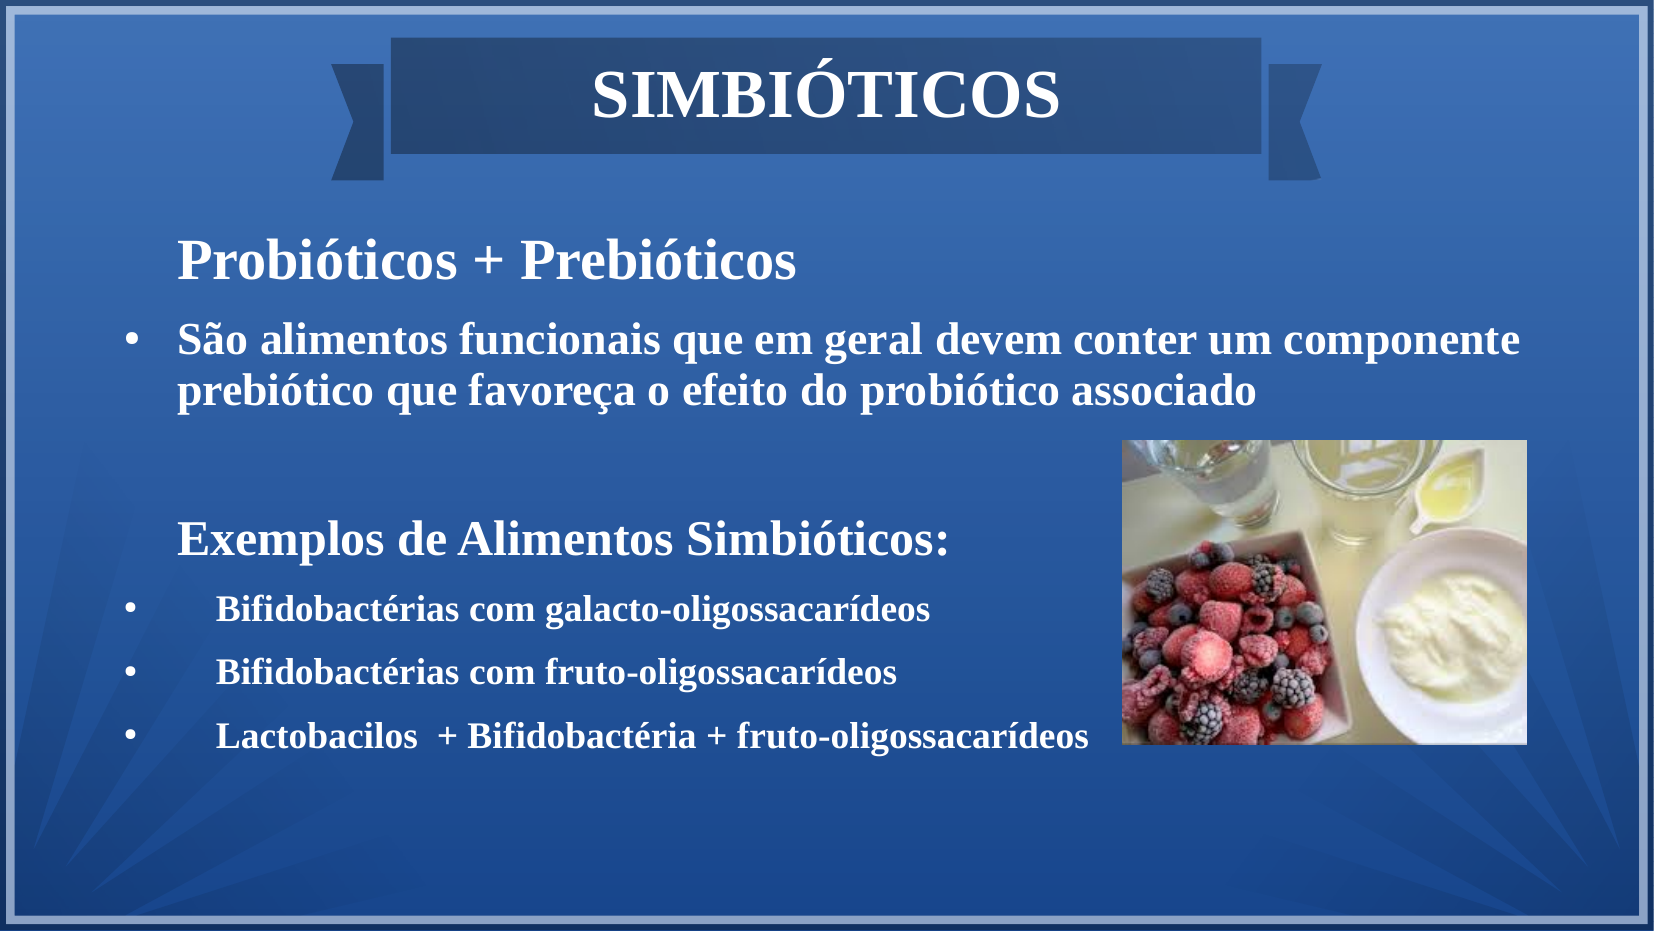

# SIMBIÓTICOS
Probióticos + Prebióticos
São alimentos funcionais que em geral devem conter um componente prebiótico que favoreça o efeito do probiótico associado
Exemplos de Alimentos Simbióticos:
 Bifidobactérias com galacto-oligossacarídeos
 Bifidobactérias com fruto-oligossacarídeos
 Lactobacilos + Bifidobactéria + fruto-oligossacarídeos